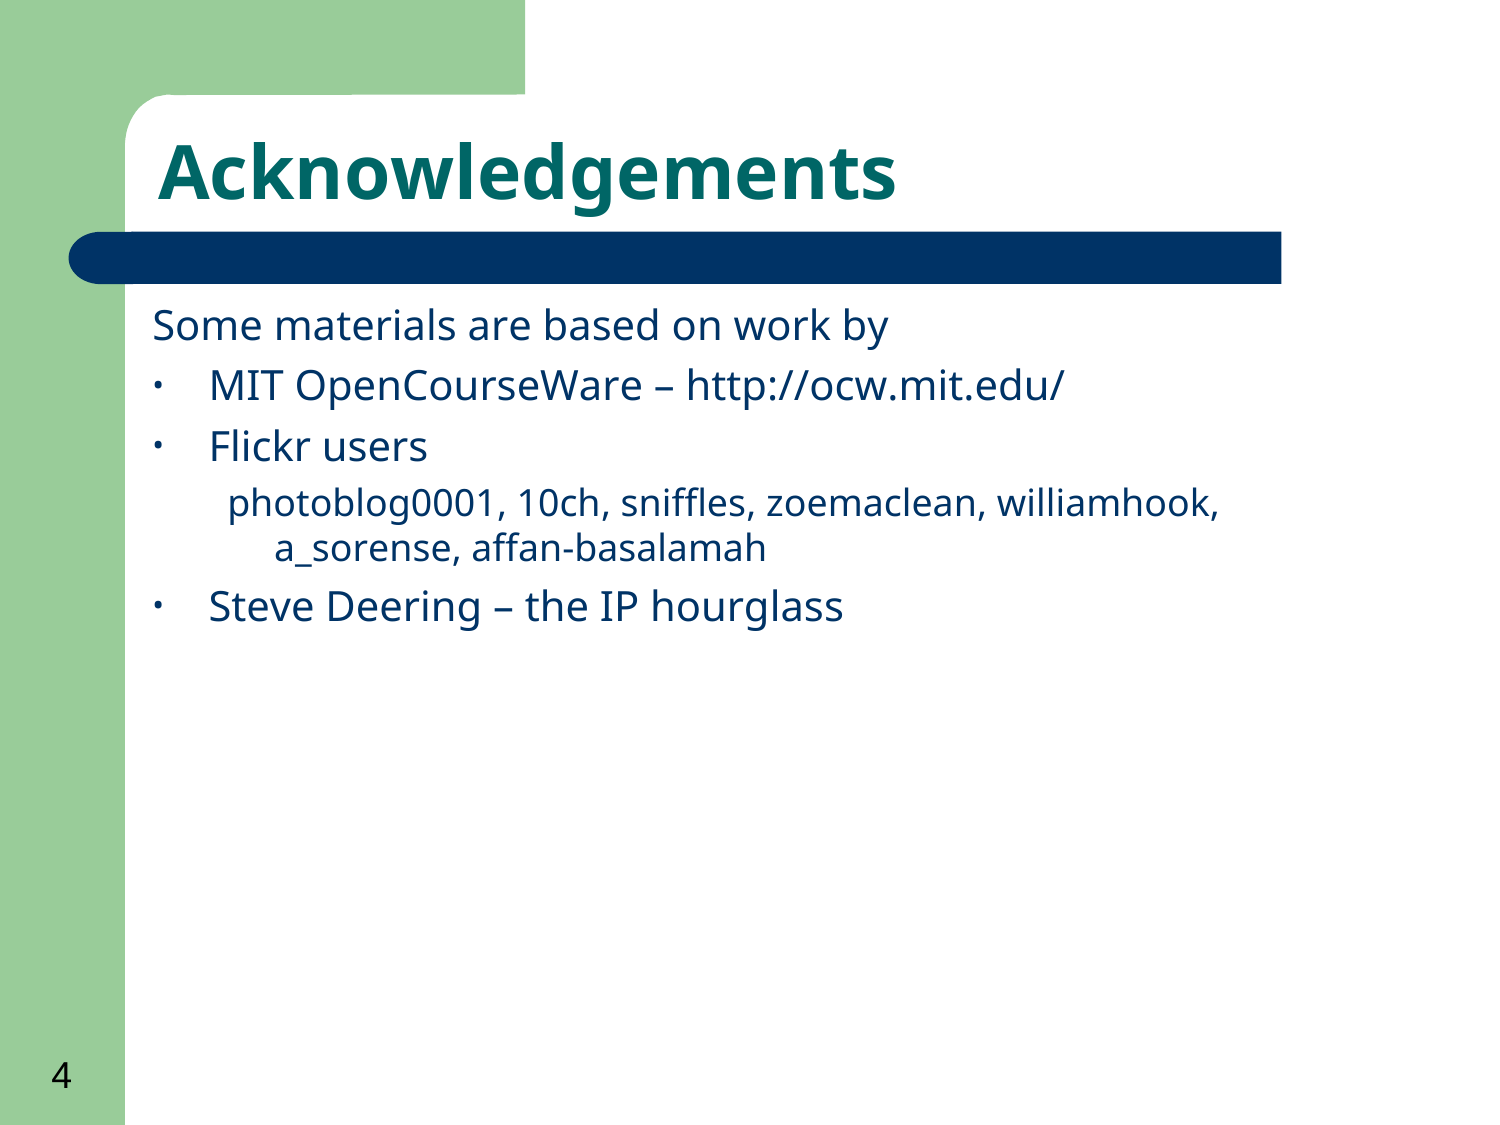

# Acknowledgements
Some materials are based on work by
MIT OpenCourseWare – http://ocw.mit.edu/
Flickr users
photoblog0001, 10ch, sniffles, zoemaclean, williamhook, a_sorense, affan-basalamah
Steve Deering – the IP hourglass
4